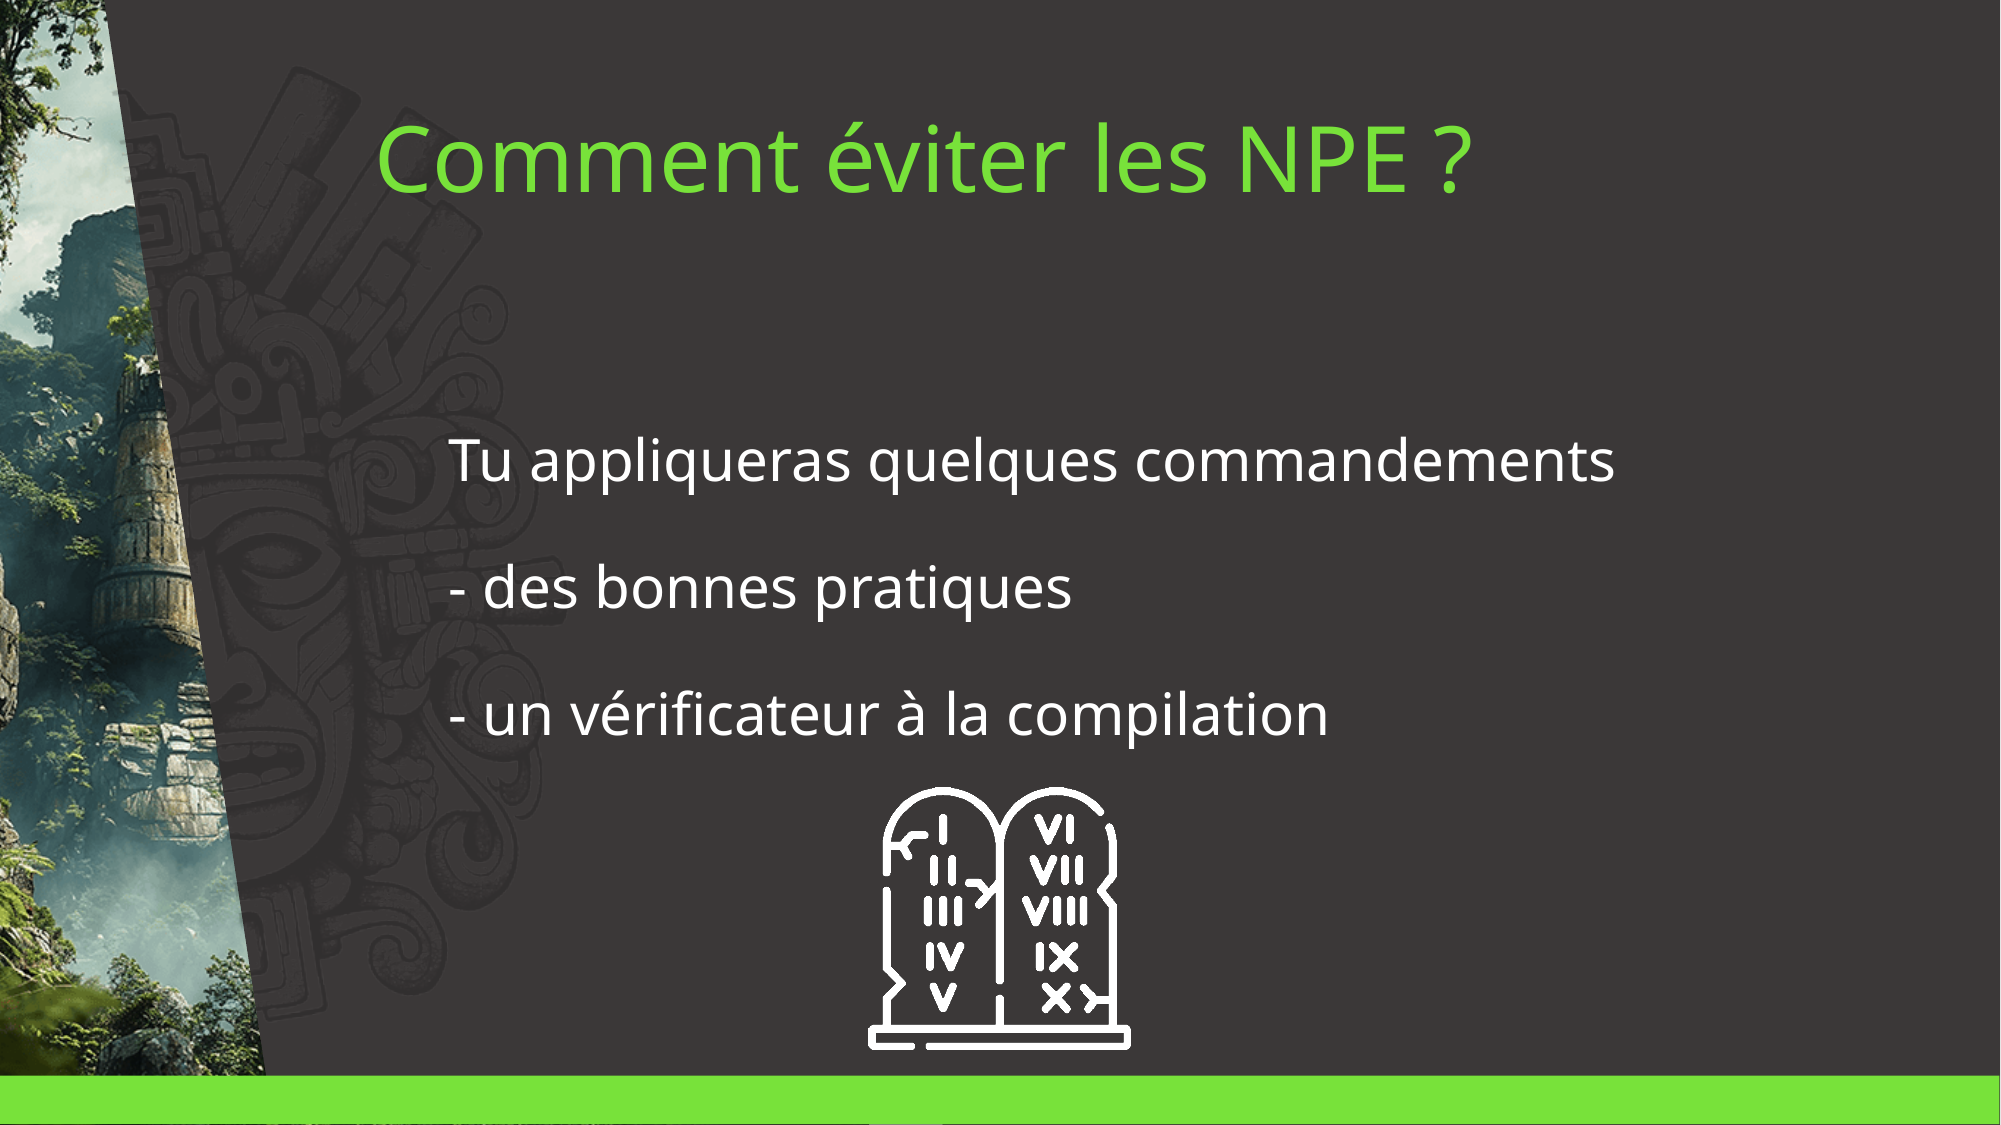

Comment éviter les NPE ?
Tu appliqueras quelques commandements
- des bonnes pratiques
- un vérificateur à la compilation